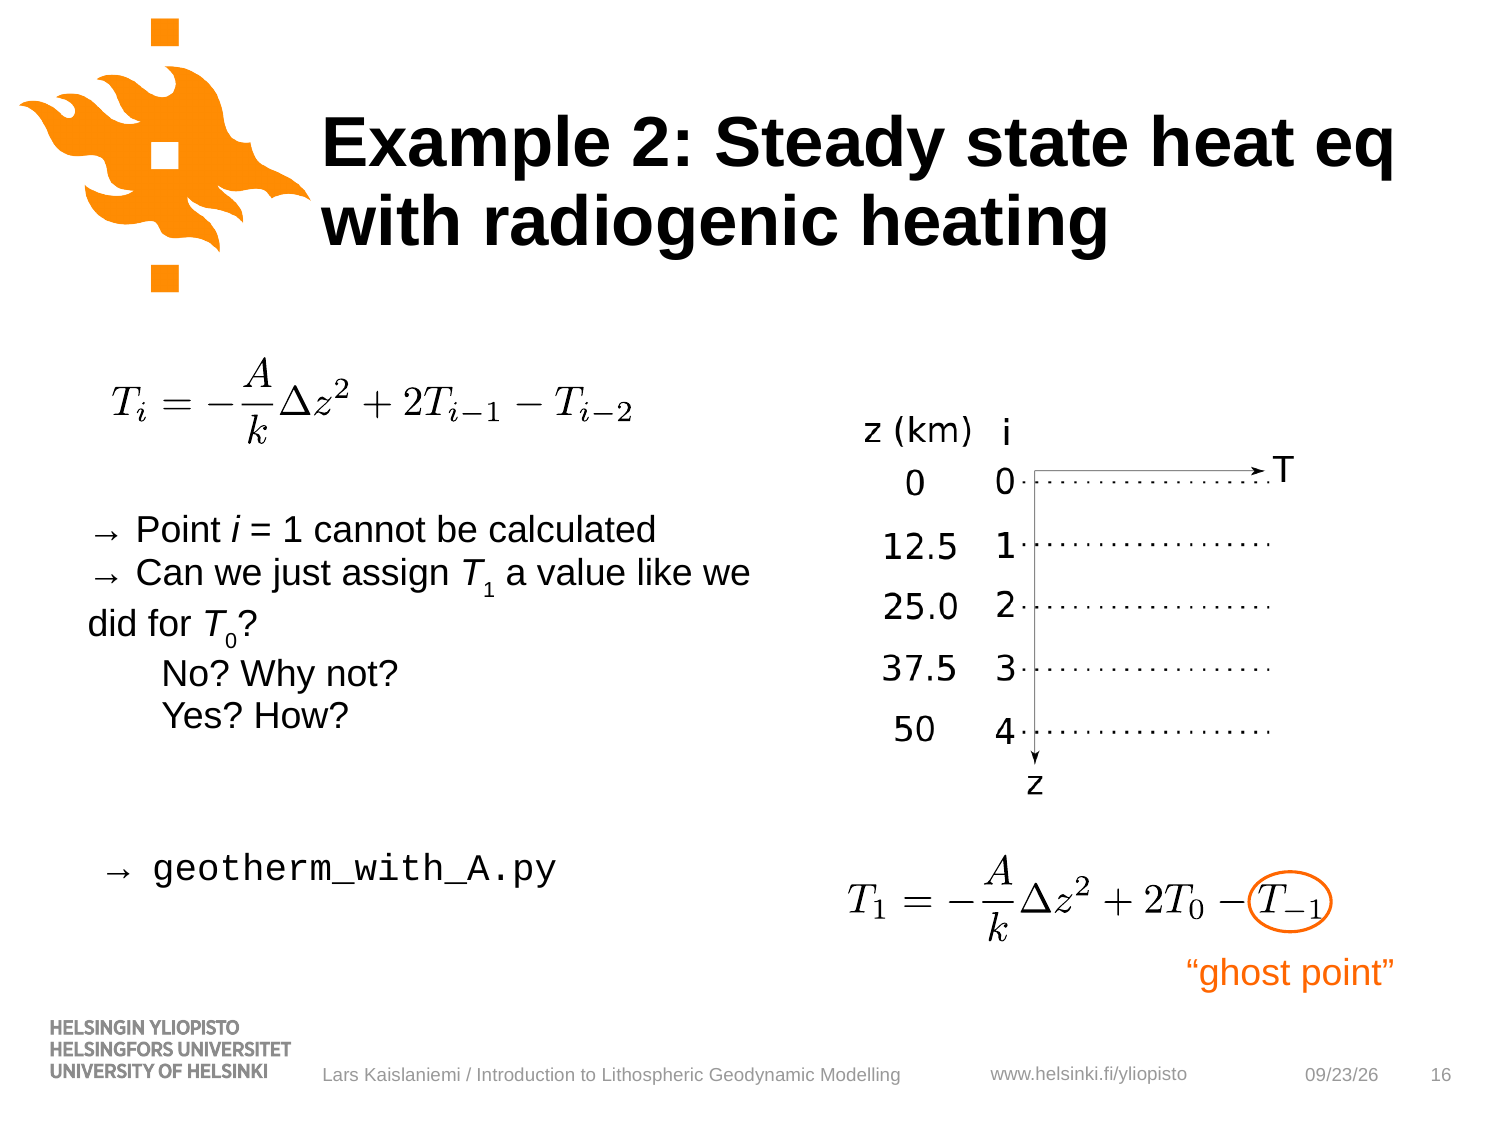

# Example 2: Steady state heat eq with radiogenic heating
→ Point i = 1 cannot be calculated
→ Can we just assign T1 a value like we did for T0?
	No? Why not?
	Yes? How?
→ geotherm_with_A.py
“ghost point”
Lars Kaislaniemi / Introduction to Lithospheric Geodynamic Modelling
16